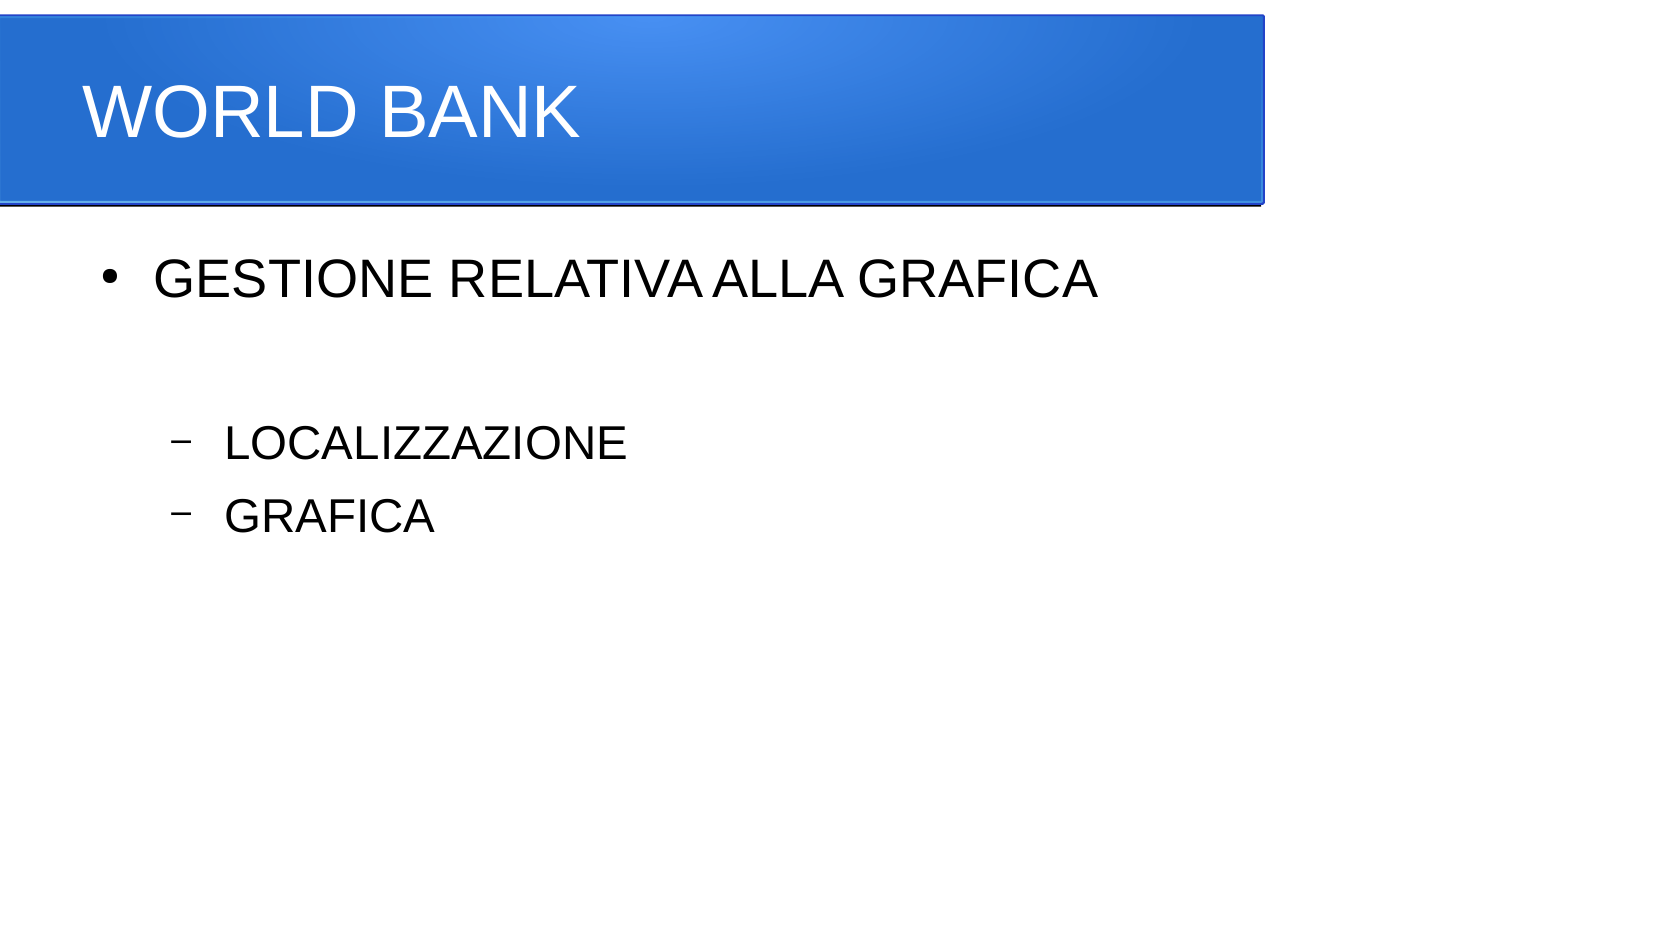

# WORLD BANK
GESTIONE RELATIVA ALLA GRAFICA
LOCALIZZAZIONE
GRAFICA